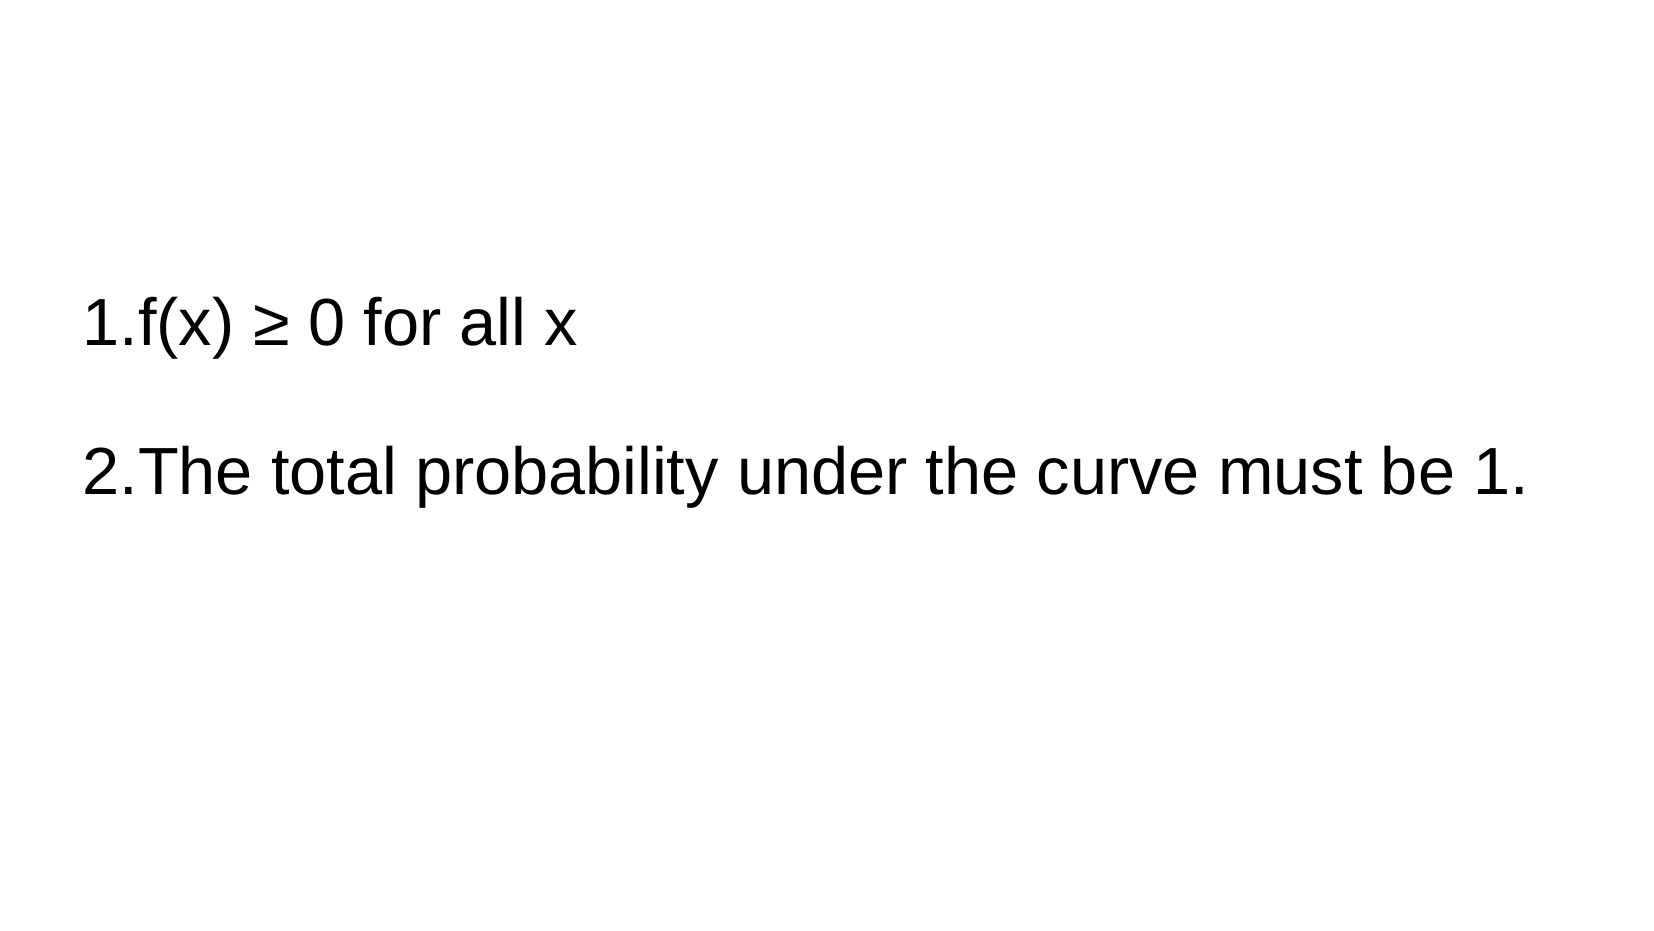

# f(x) ≥ 0 for all x
The total probability under the curve must be 1.